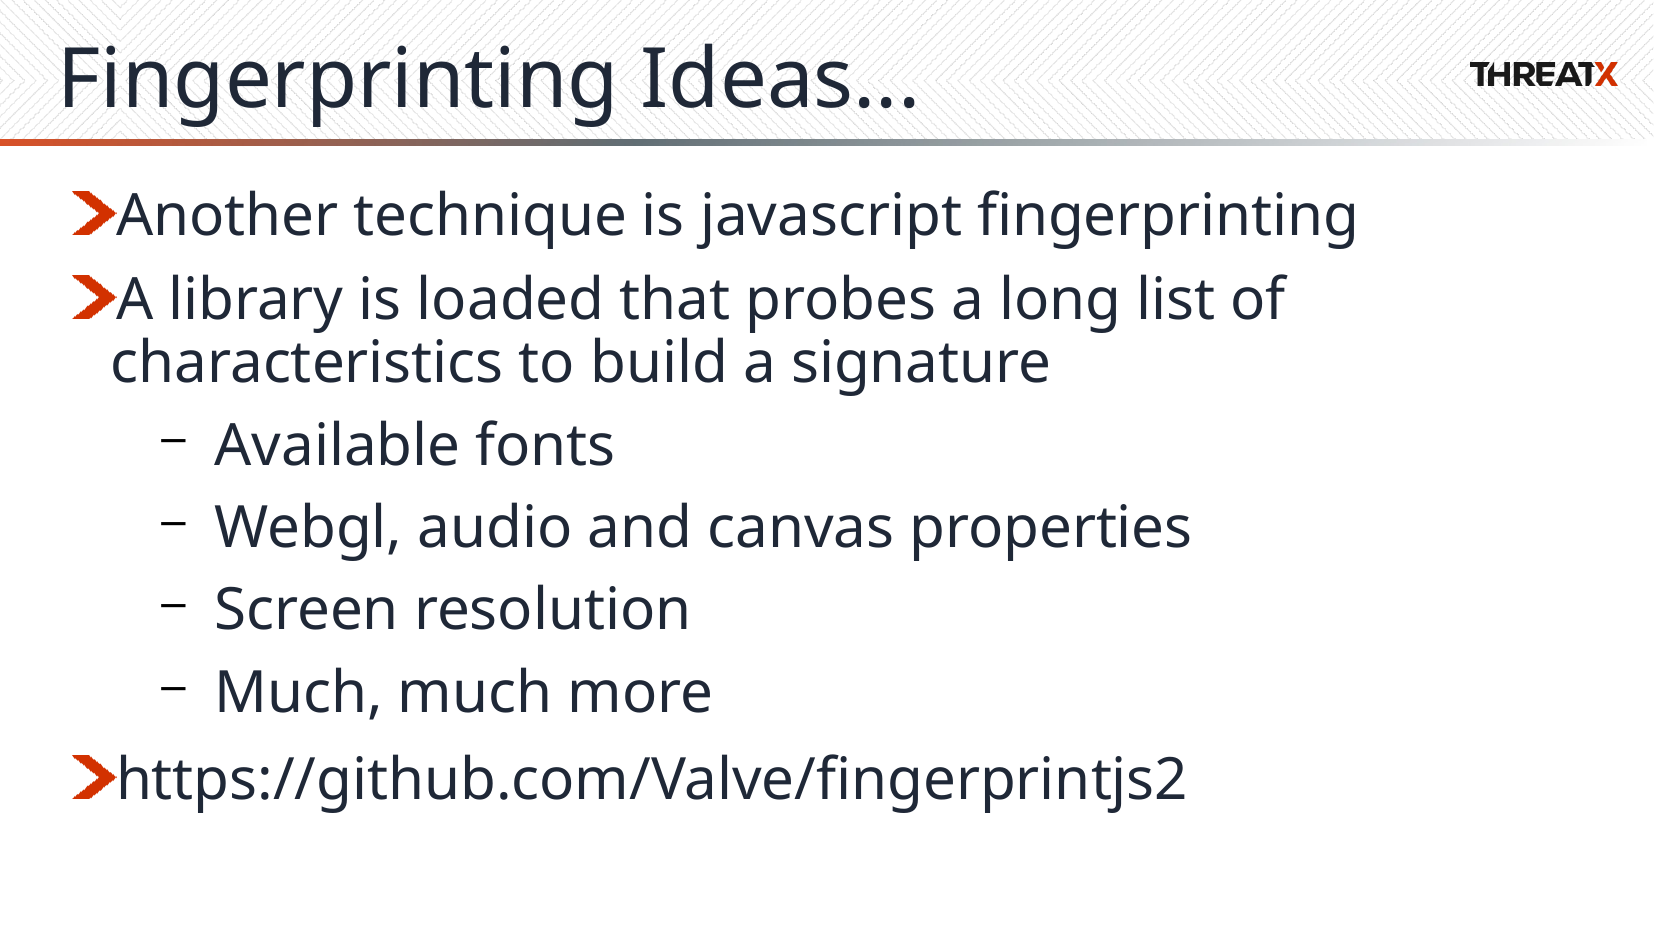

# Fingerprinting Ideas...
Another technique is javascript fingerprinting
A library is loaded that probes a long list of characteristics to build a signature
Available fonts
Webgl, audio and canvas properties
Screen resolution
Much, much more
https://github.com/Valve/fingerprintjs2